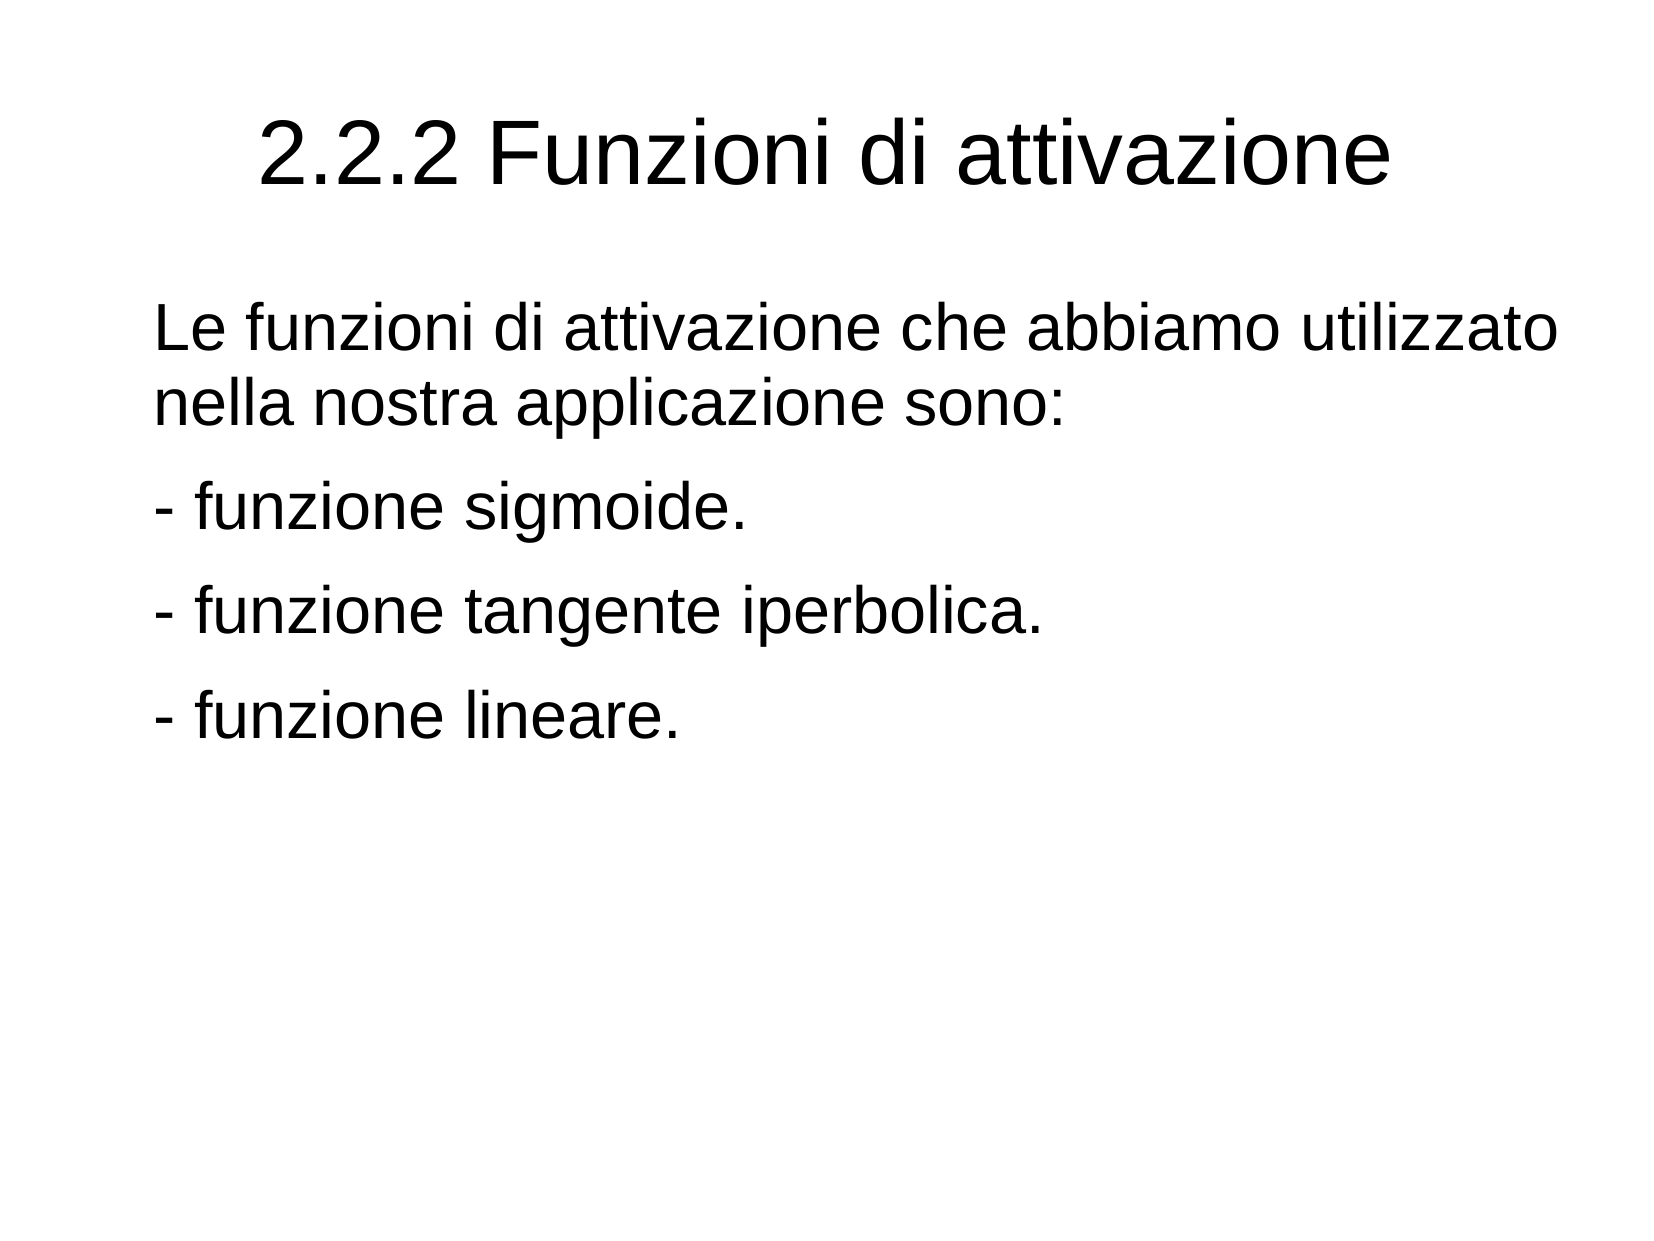

# 2.2.2 Funzioni di attivazione
Le funzioni di attivazione che abbiamo utilizzato nella nostra applicazione sono:
- funzione sigmoide.
- funzione tangente iperbolica.
- funzione lineare.